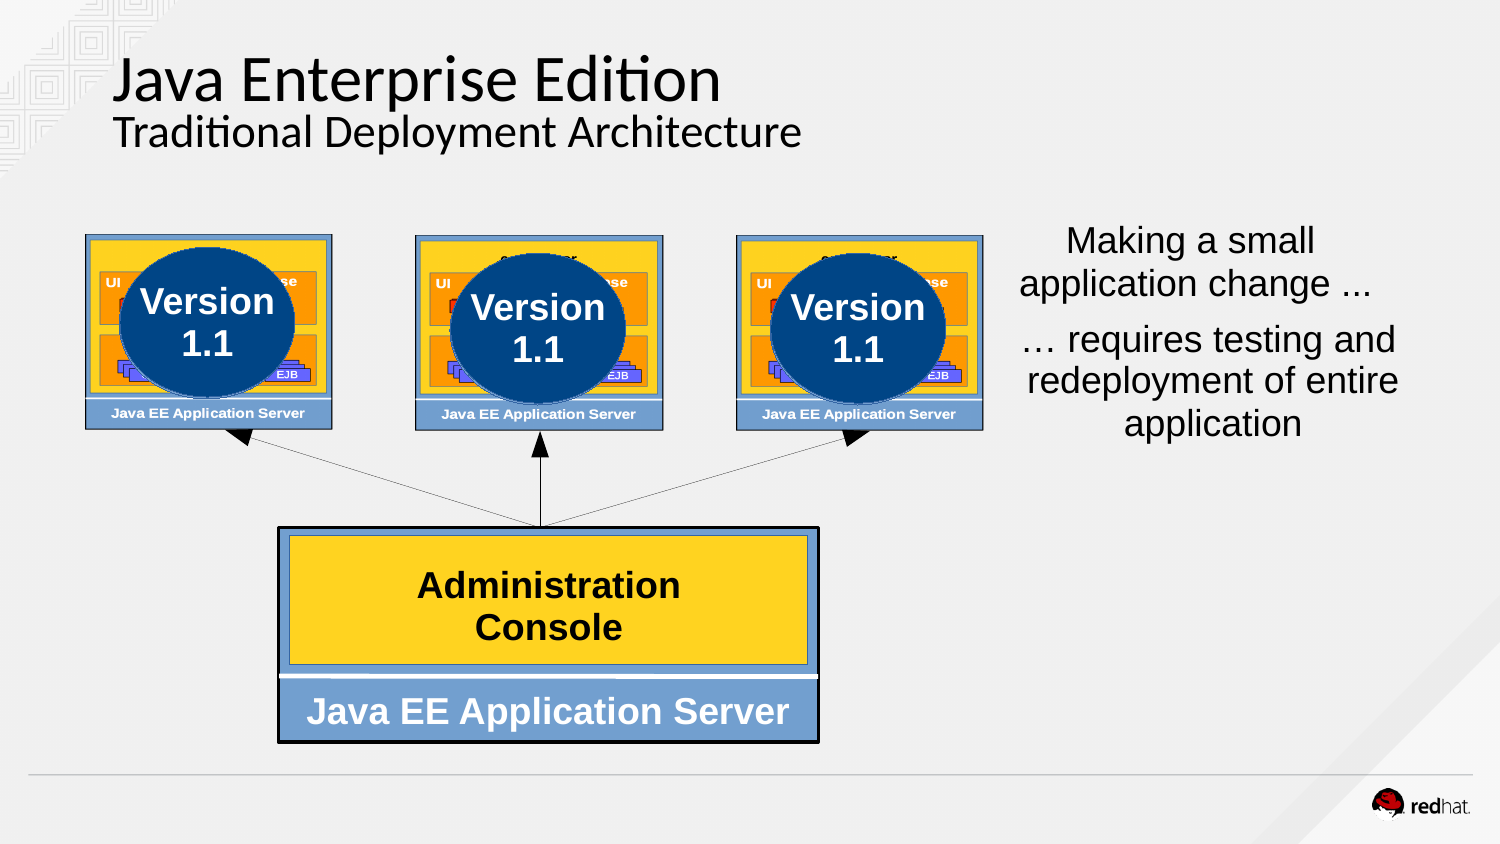

# Java Enterprise Edition
Traditional Deployment Architecture
Making a small
application change ...
Version
1.1
Version
1.0
Version
1.0
Version
1.0
Version
1.1
Version
1.1
… requires testing and
redeployment of entire
application
Administration
Console
Java EE Application Server